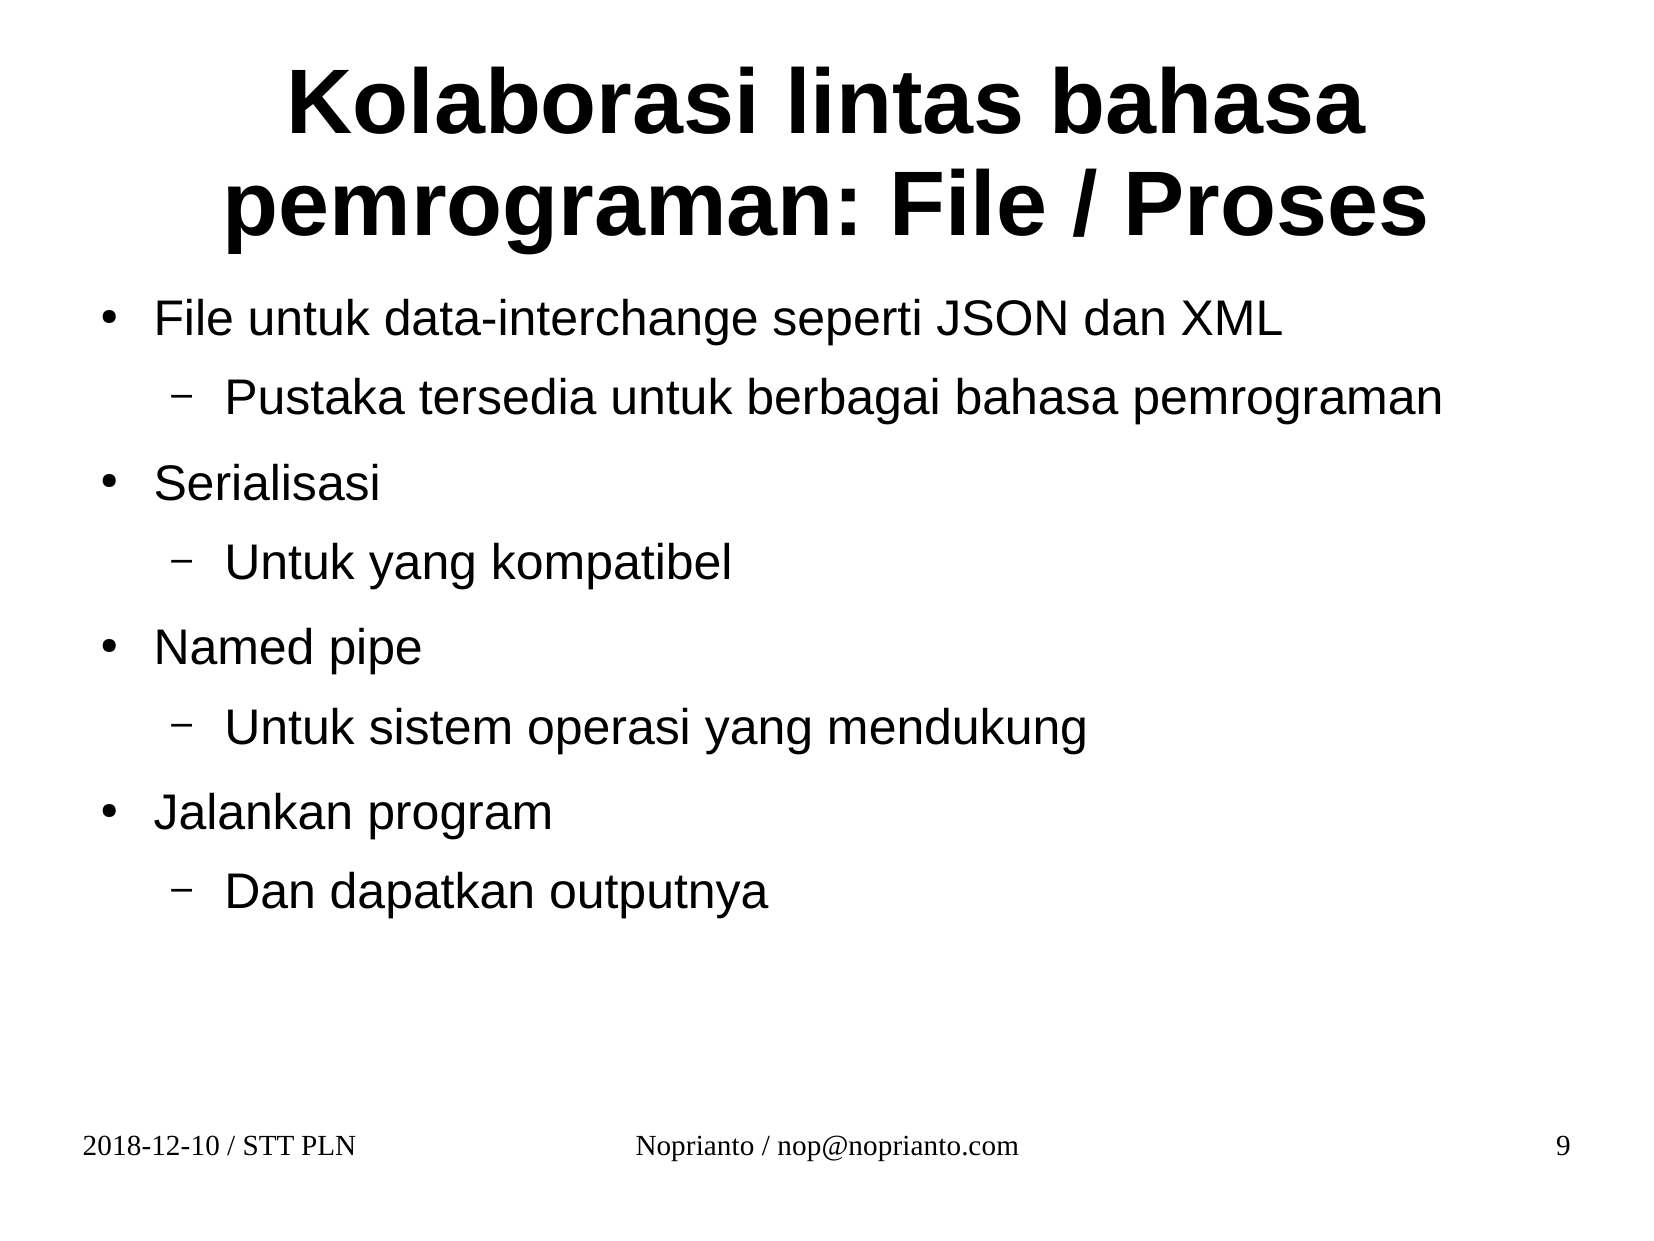

# Kolaborasi lintas bahasa pemrograman: File / Proses
File untuk data-interchange seperti JSON dan XML
Pustaka tersedia untuk berbagai bahasa pemrograman
Serialisasi
Untuk yang kompatibel
Named pipe
Untuk sistem operasi yang mendukung
Jalankan program
Dan dapatkan outputnya
2018-12-10 / STT PLN
Noprianto / nop@noprianto.com
9